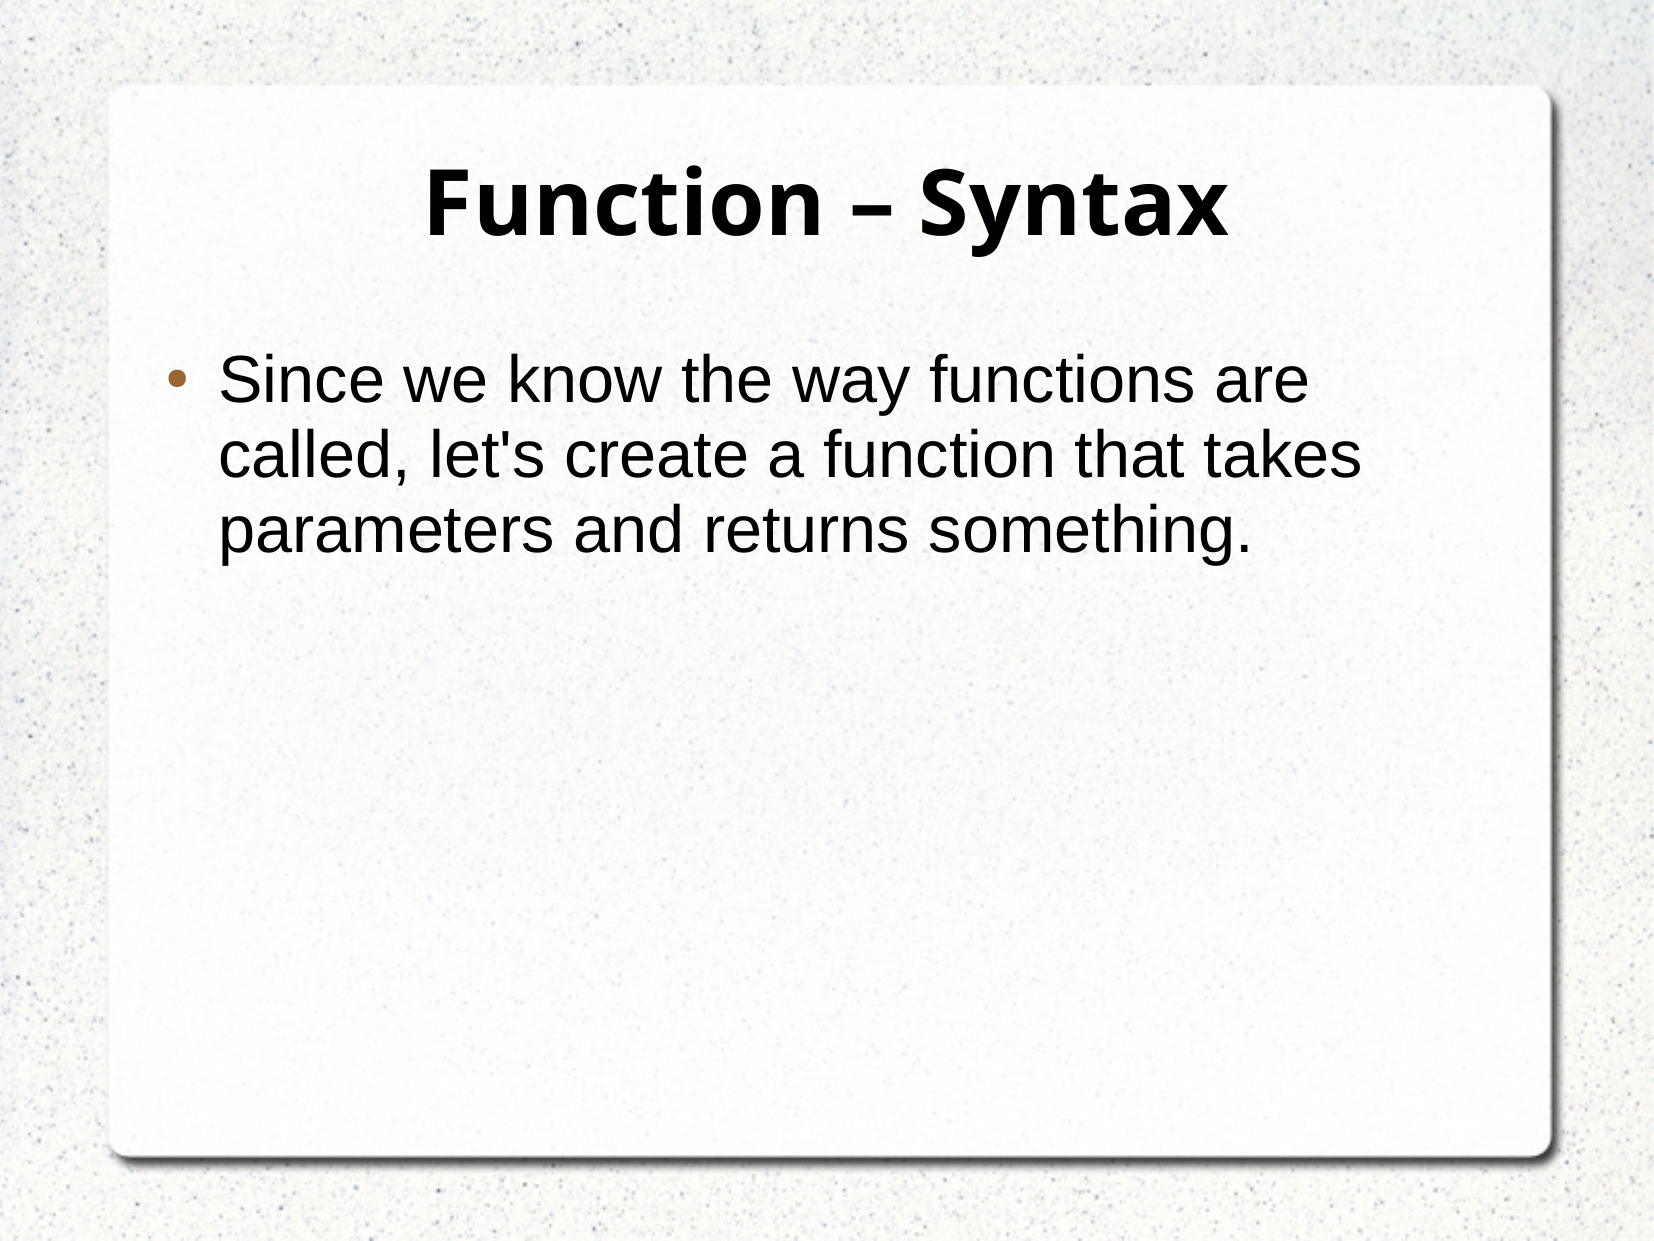

# Function – Syntax
Since we know the way functions are called, let's create a function that takes parameters and returns something.